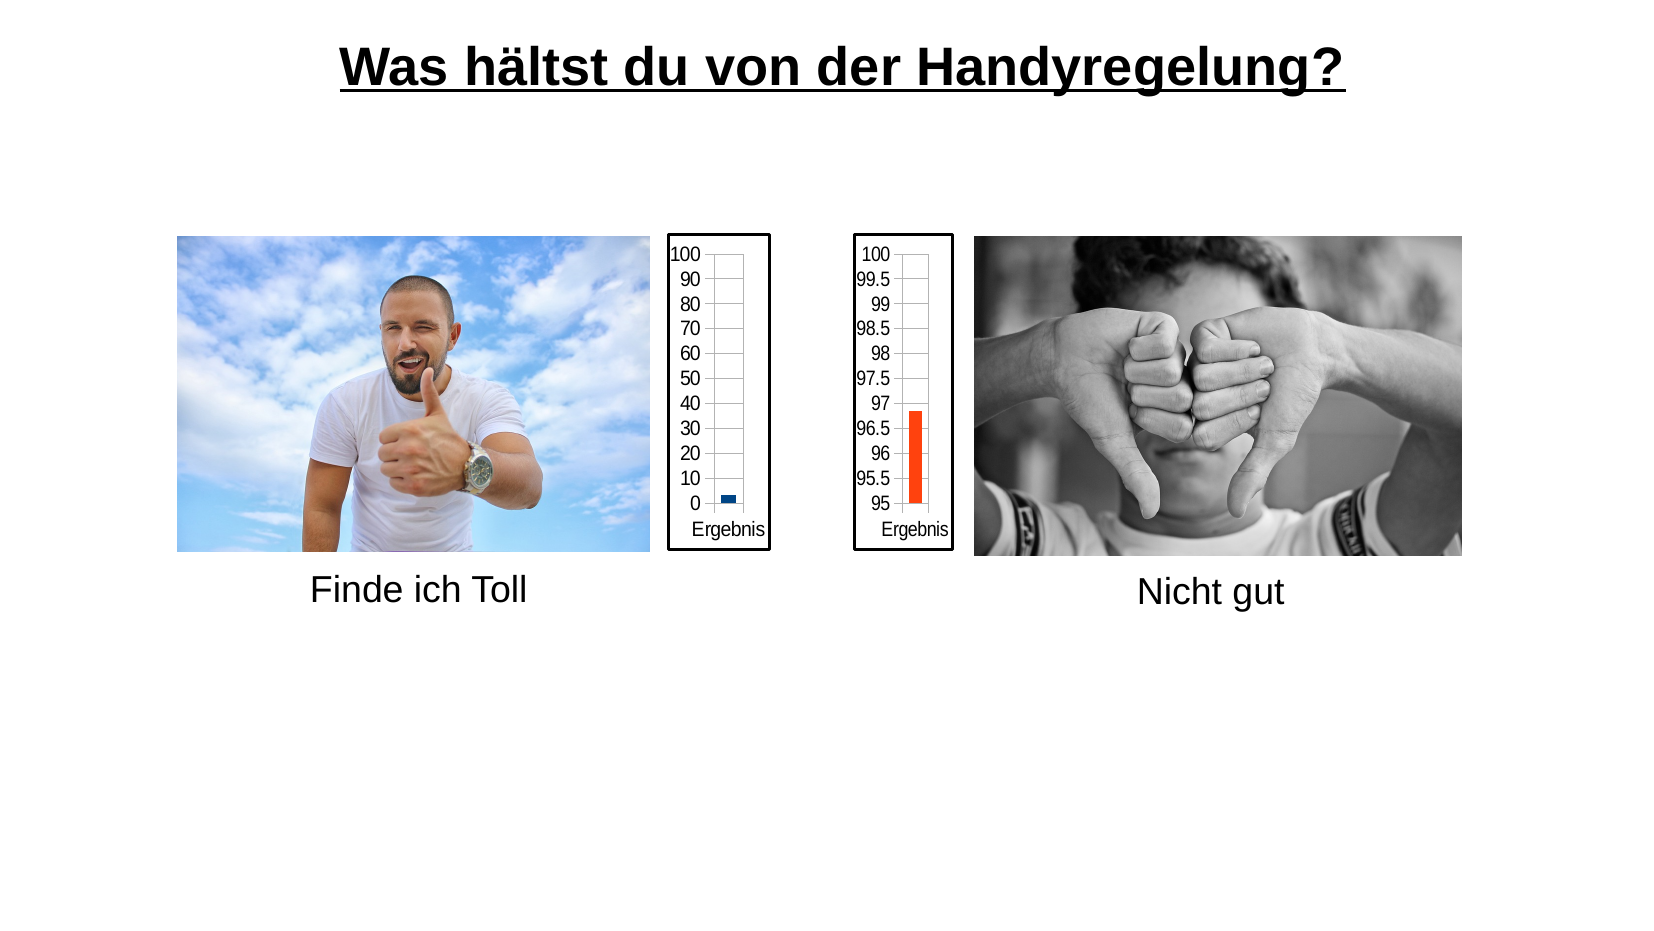

Was hältst du von der Handyregelung?
### Chart
| Category | Column 1 |
|---|---|
| Ergebnis | 3.14159 |
### Chart
| Category | Column 2 |
|---|---|
| Ergebnis | 96.85841 |
Finde ich Toll
Nicht gut